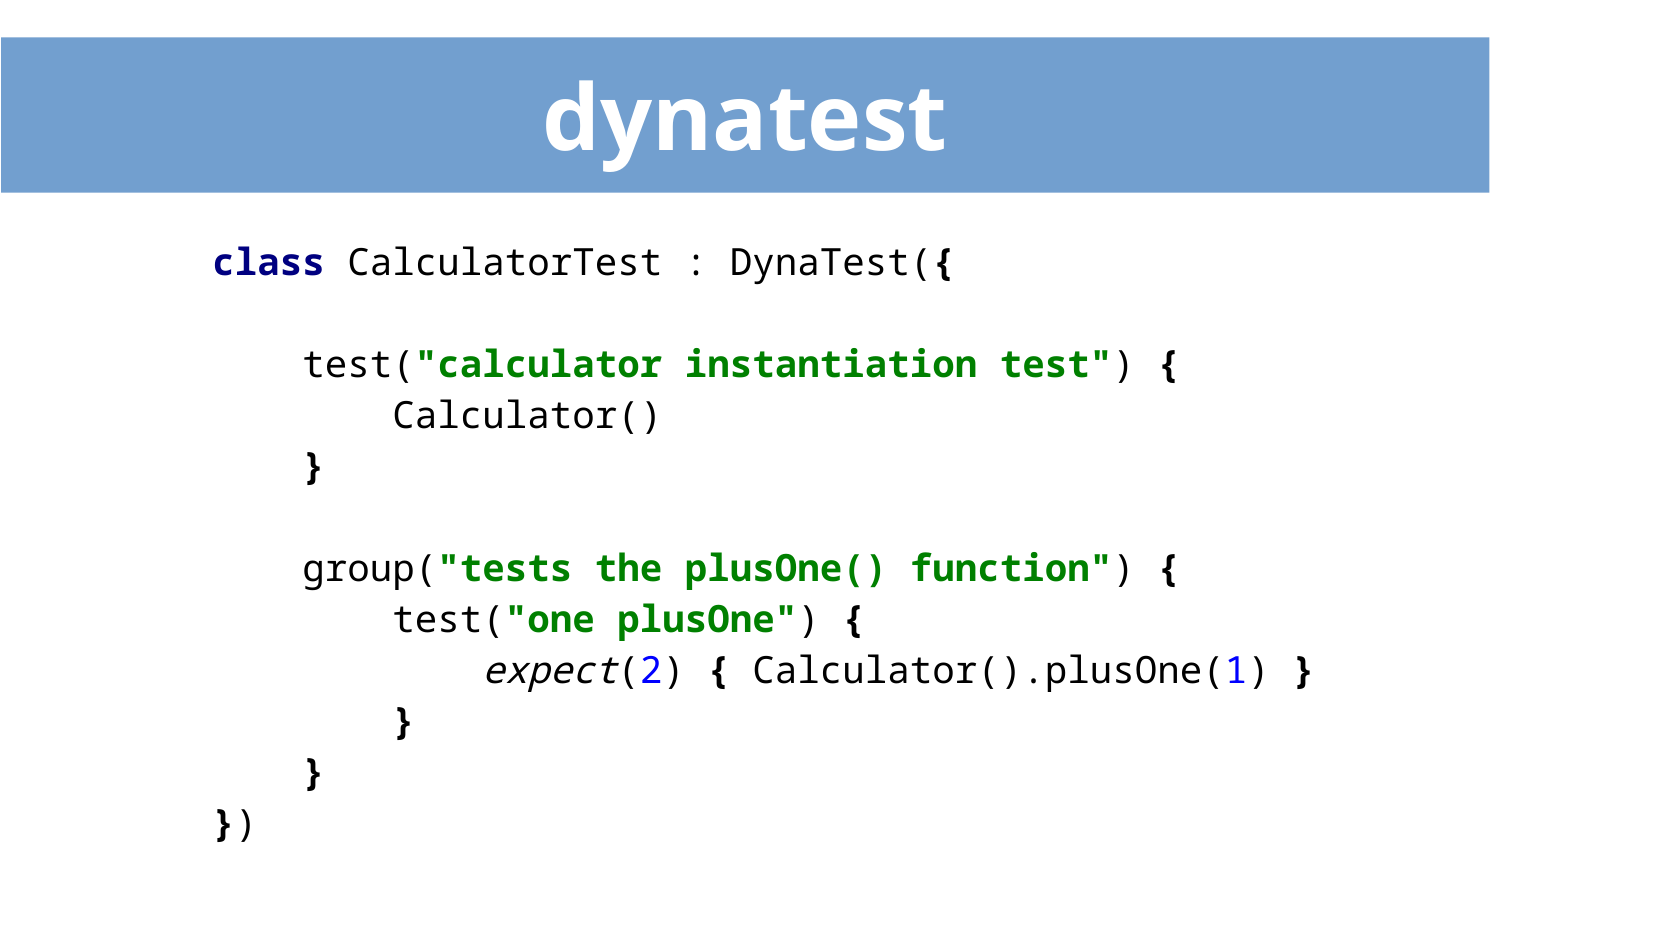

dynatest
# class CalculatorTest : DynaTest({ test("calculator instantiation test") { Calculator() } group("tests the plusOne() function") { test("one plusOne") { expect(2) { Calculator().plusOne(1) } } } })